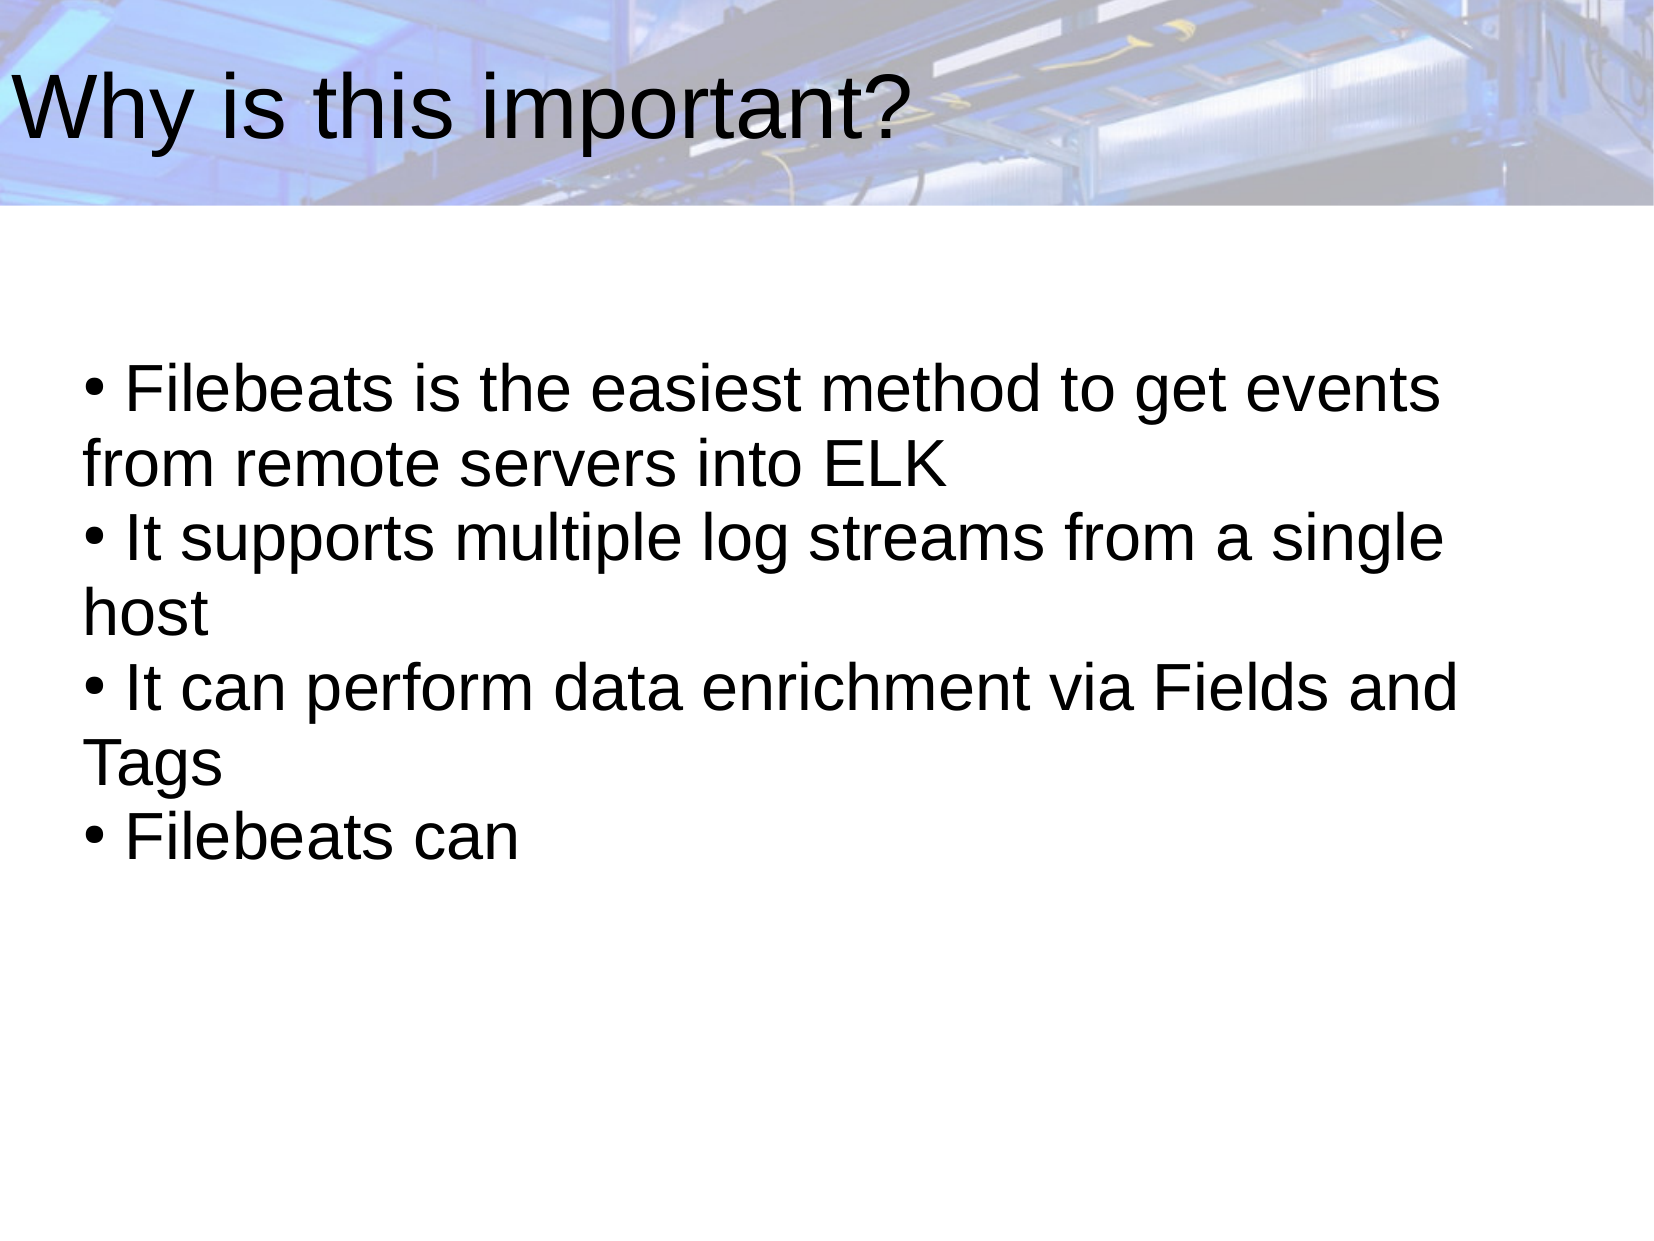

# Why is this important?
 Filebeats is the easiest method to get events from remote servers into ELK
 It supports multiple log streams from a single host
 It can perform data enrichment via Fields and Tags
 Filebeats can